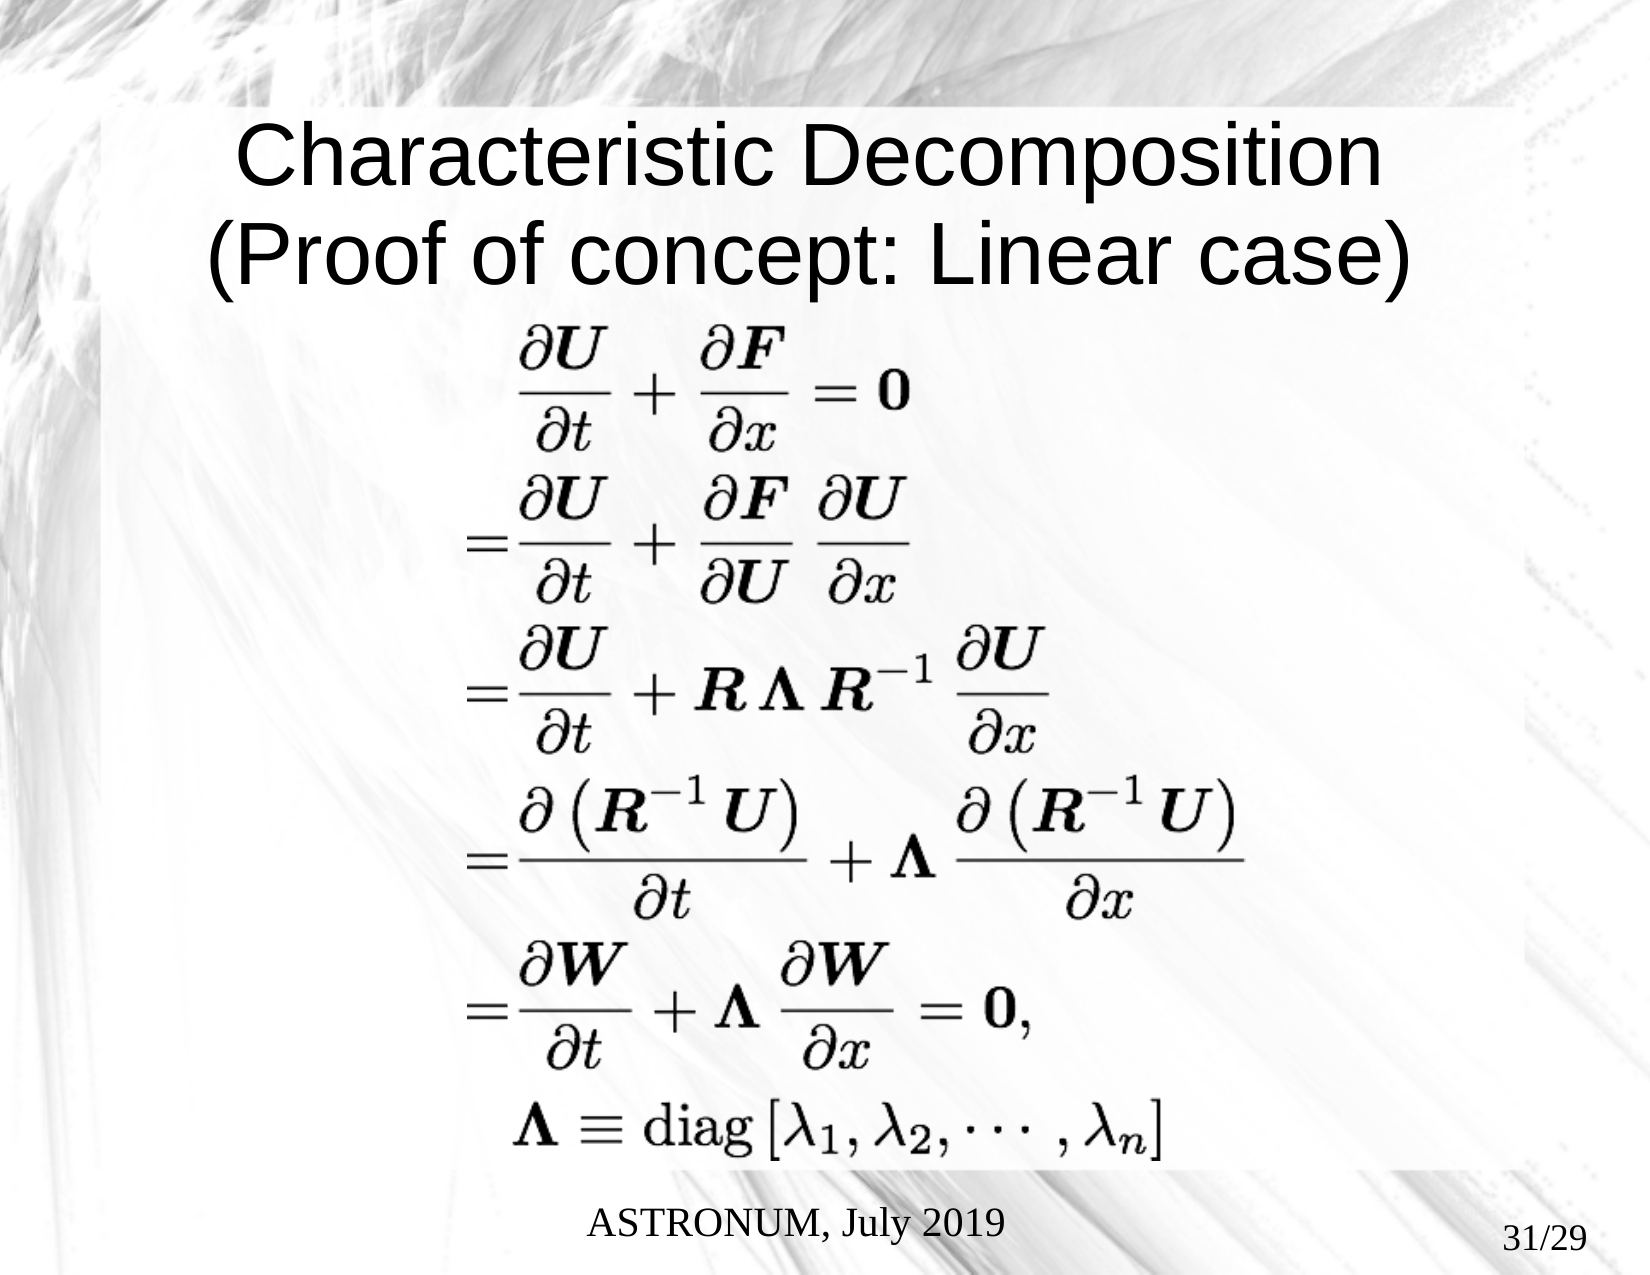

# Characteristic Decomposition (Proof of concept: Linear case)
ASTRONUM, July 2019
31